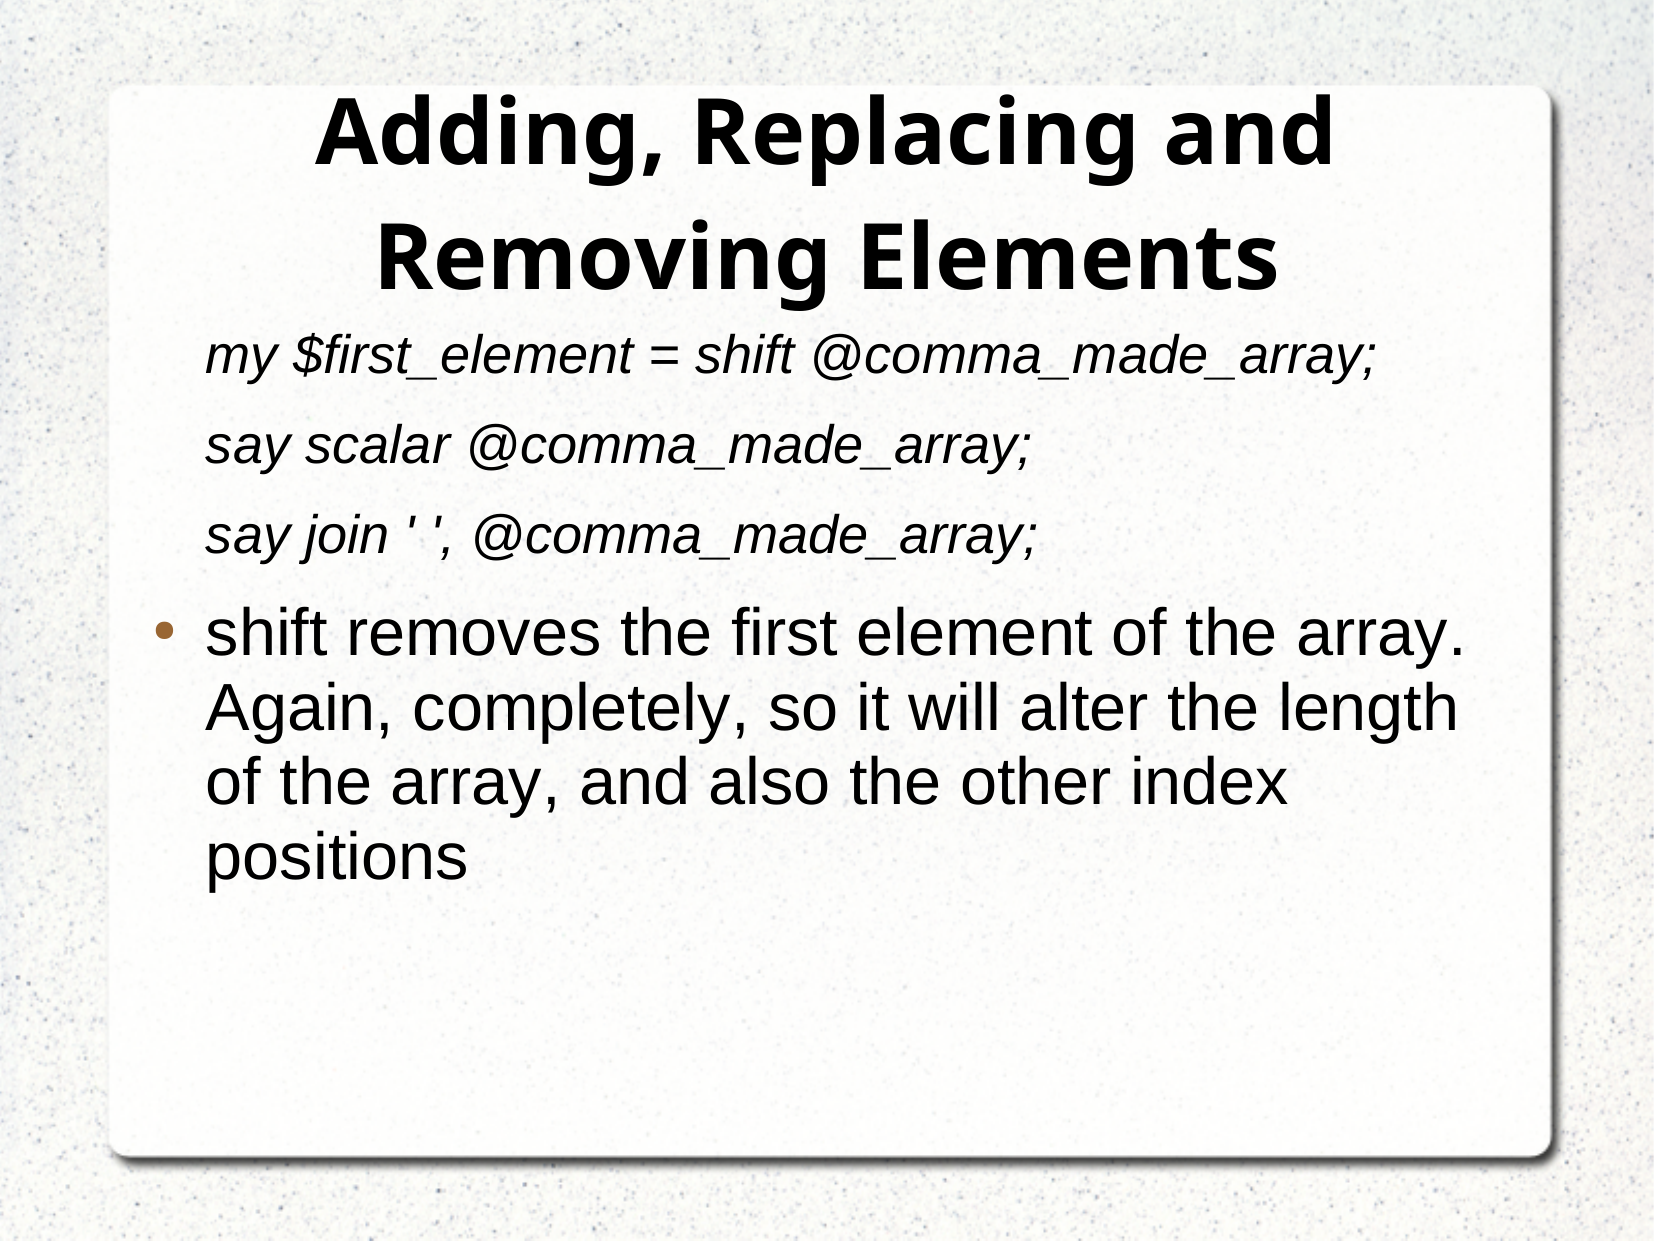

# Adding, Replacing and Removing Elements
my $first_element = shift @comma_made_array;
say scalar @comma_made_array;
say join ' ', @comma_made_array;
shift removes the first element of the array. Again, completely, so it will alter the length of the array, and also the other index positions